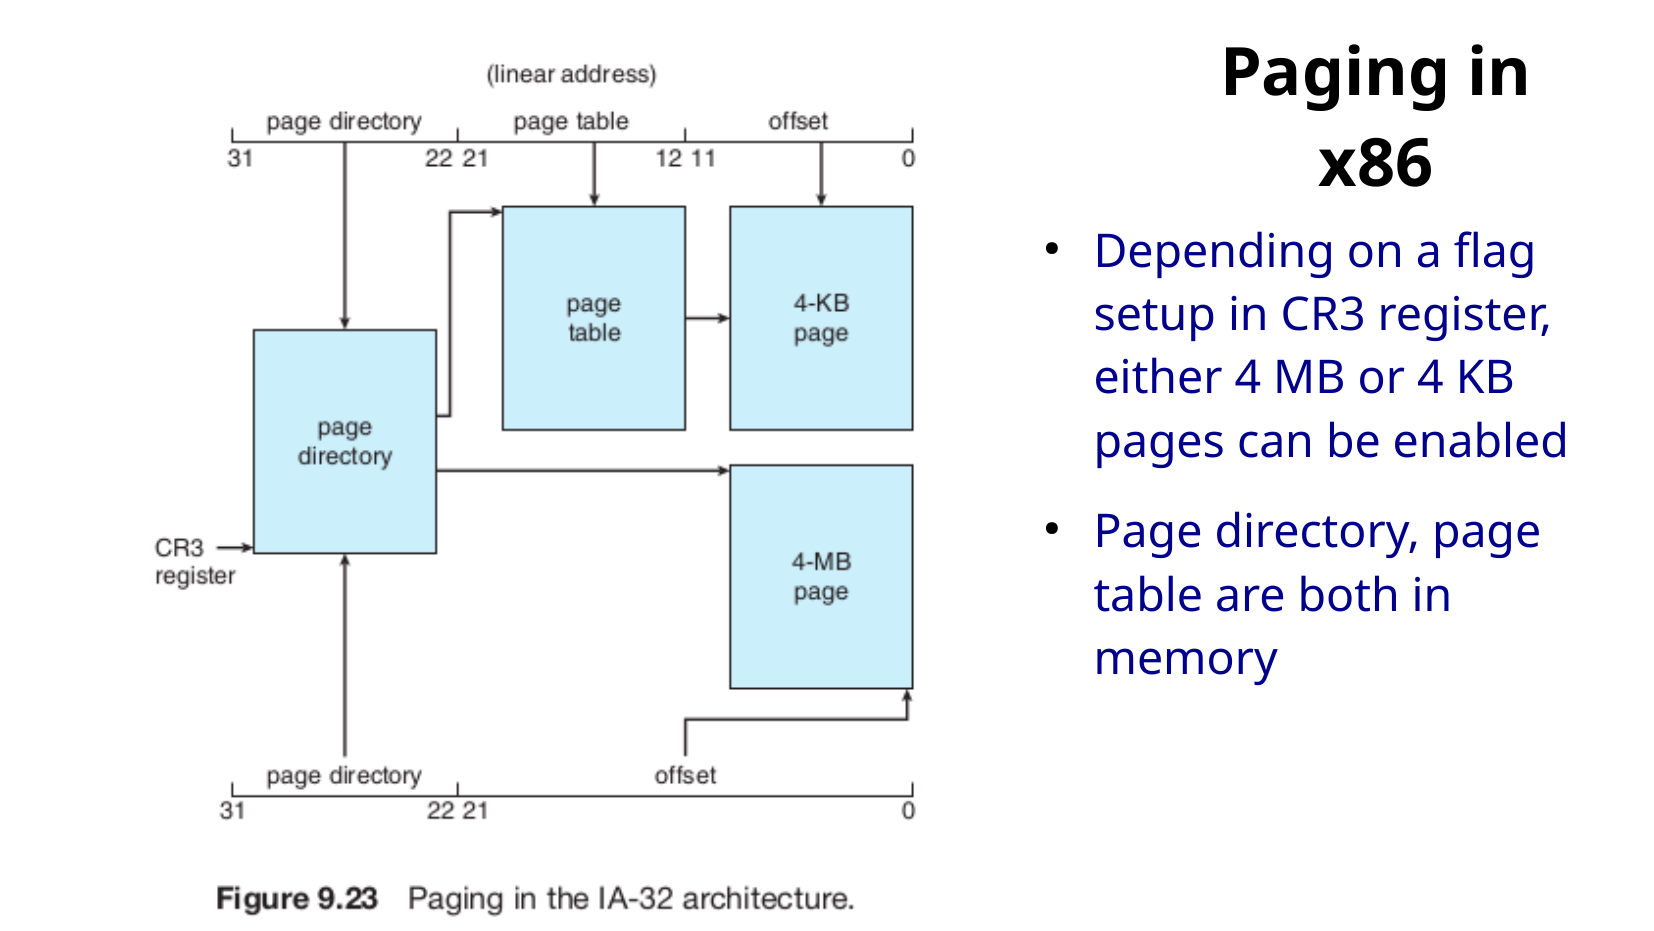

# Paging in x86
Depending on a flag setup in CR3 register, either 4 MB or 4 KB pages can be enabled
Page directory, page table are both in memory